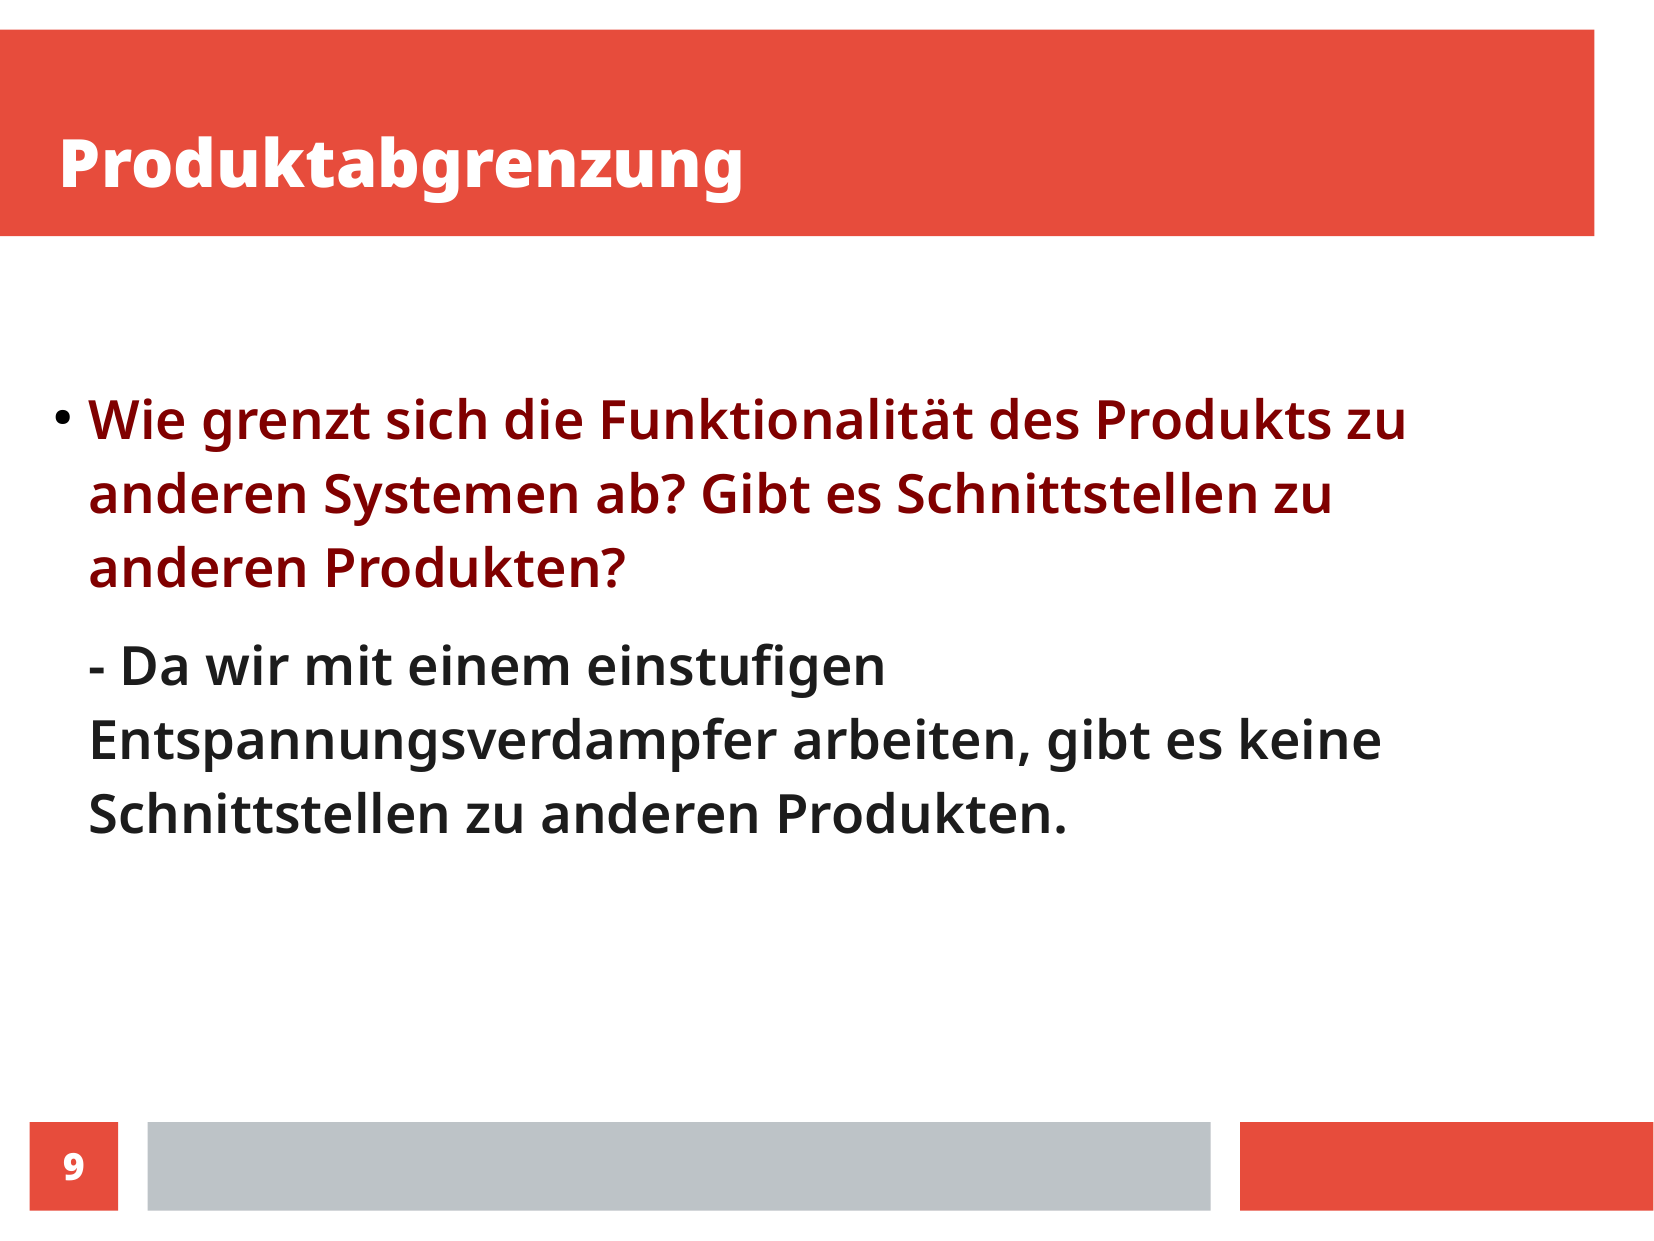

# Produktabgrenzung
Wie grenzt sich die Funktionalität des Produkts zu anderen Systemen ab? Gibt es Schnittstellen zu anderen Produkten?
- Da wir mit einem einstufigen Entspannungsverdampfer arbeiten, gibt es keine Schnittstellen zu anderen Produkten.
9